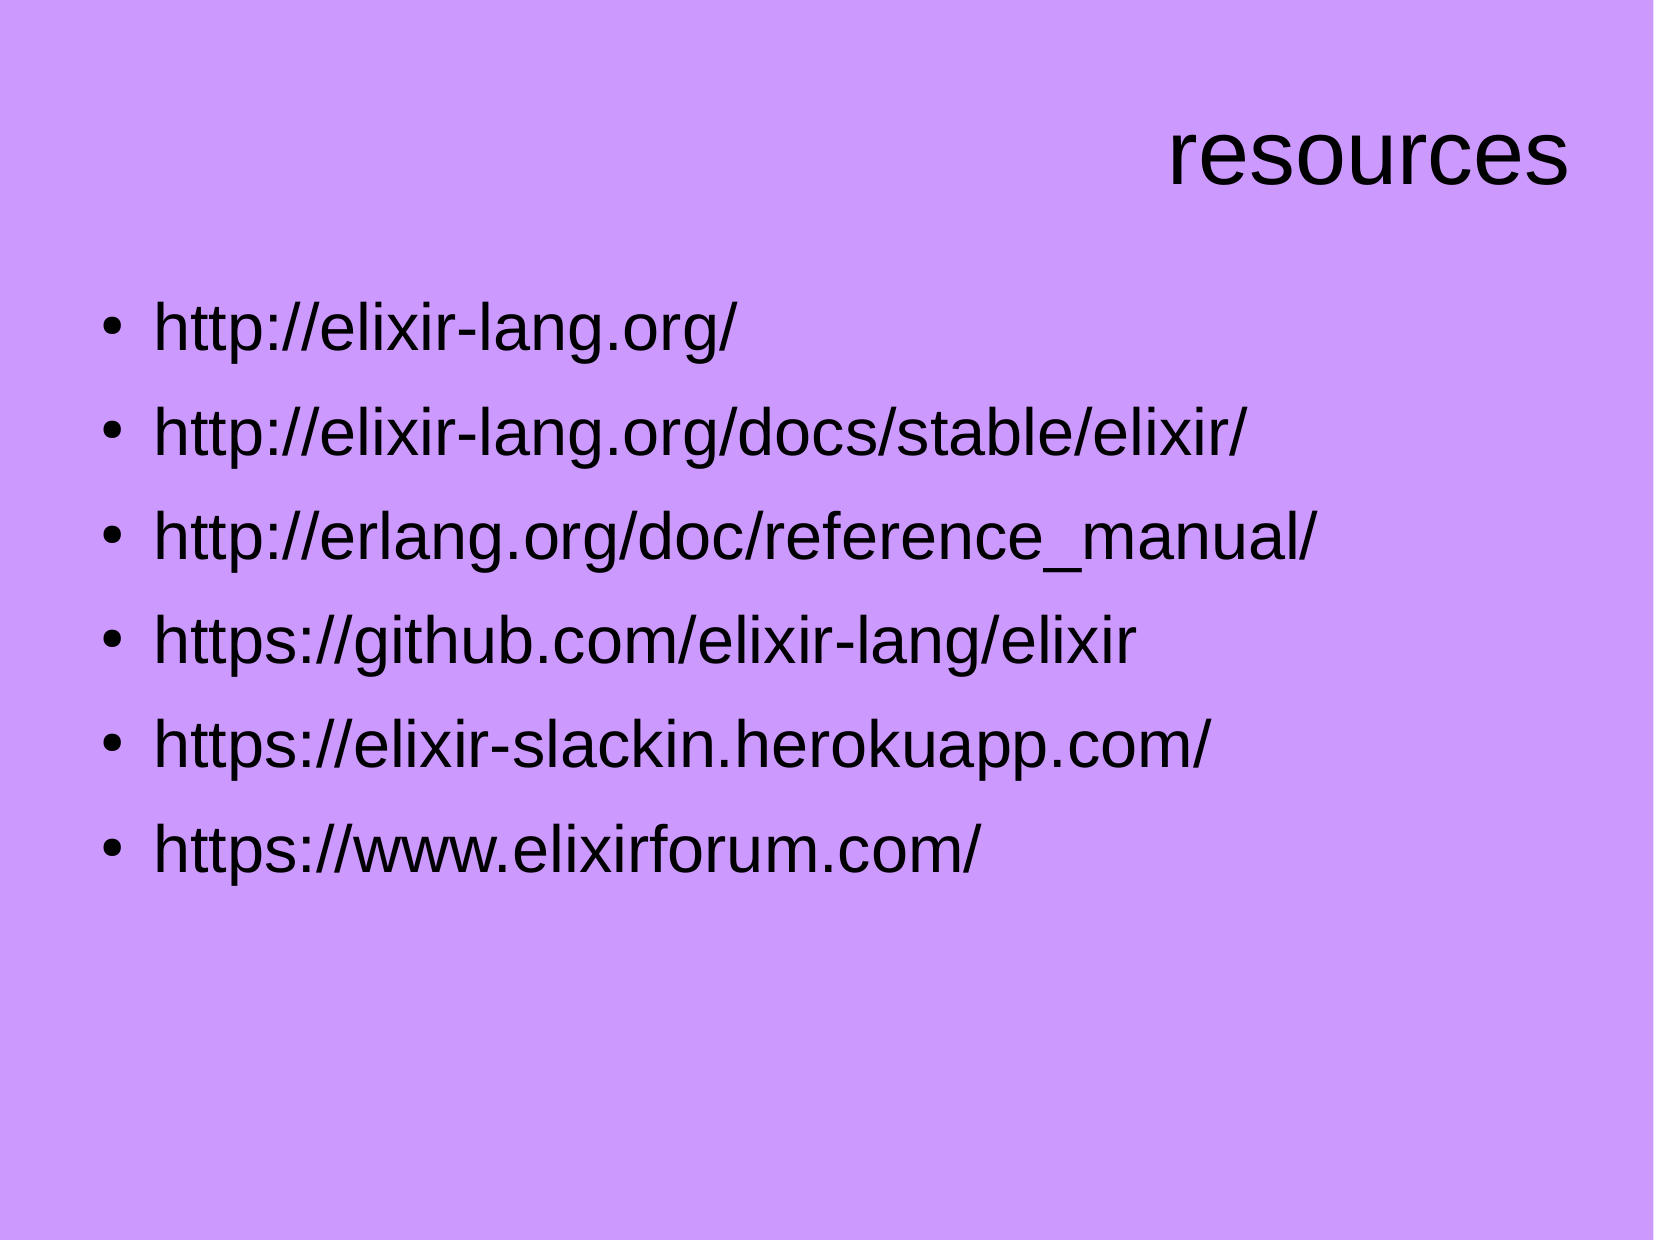

# resources
http://elixir-lang.org/
http://elixir-lang.org/docs/stable/elixir/
http://erlang.org/doc/reference_manual/
https://github.com/elixir-lang/elixir
https://elixir-slackin.herokuapp.com/
https://www.elixirforum.com/